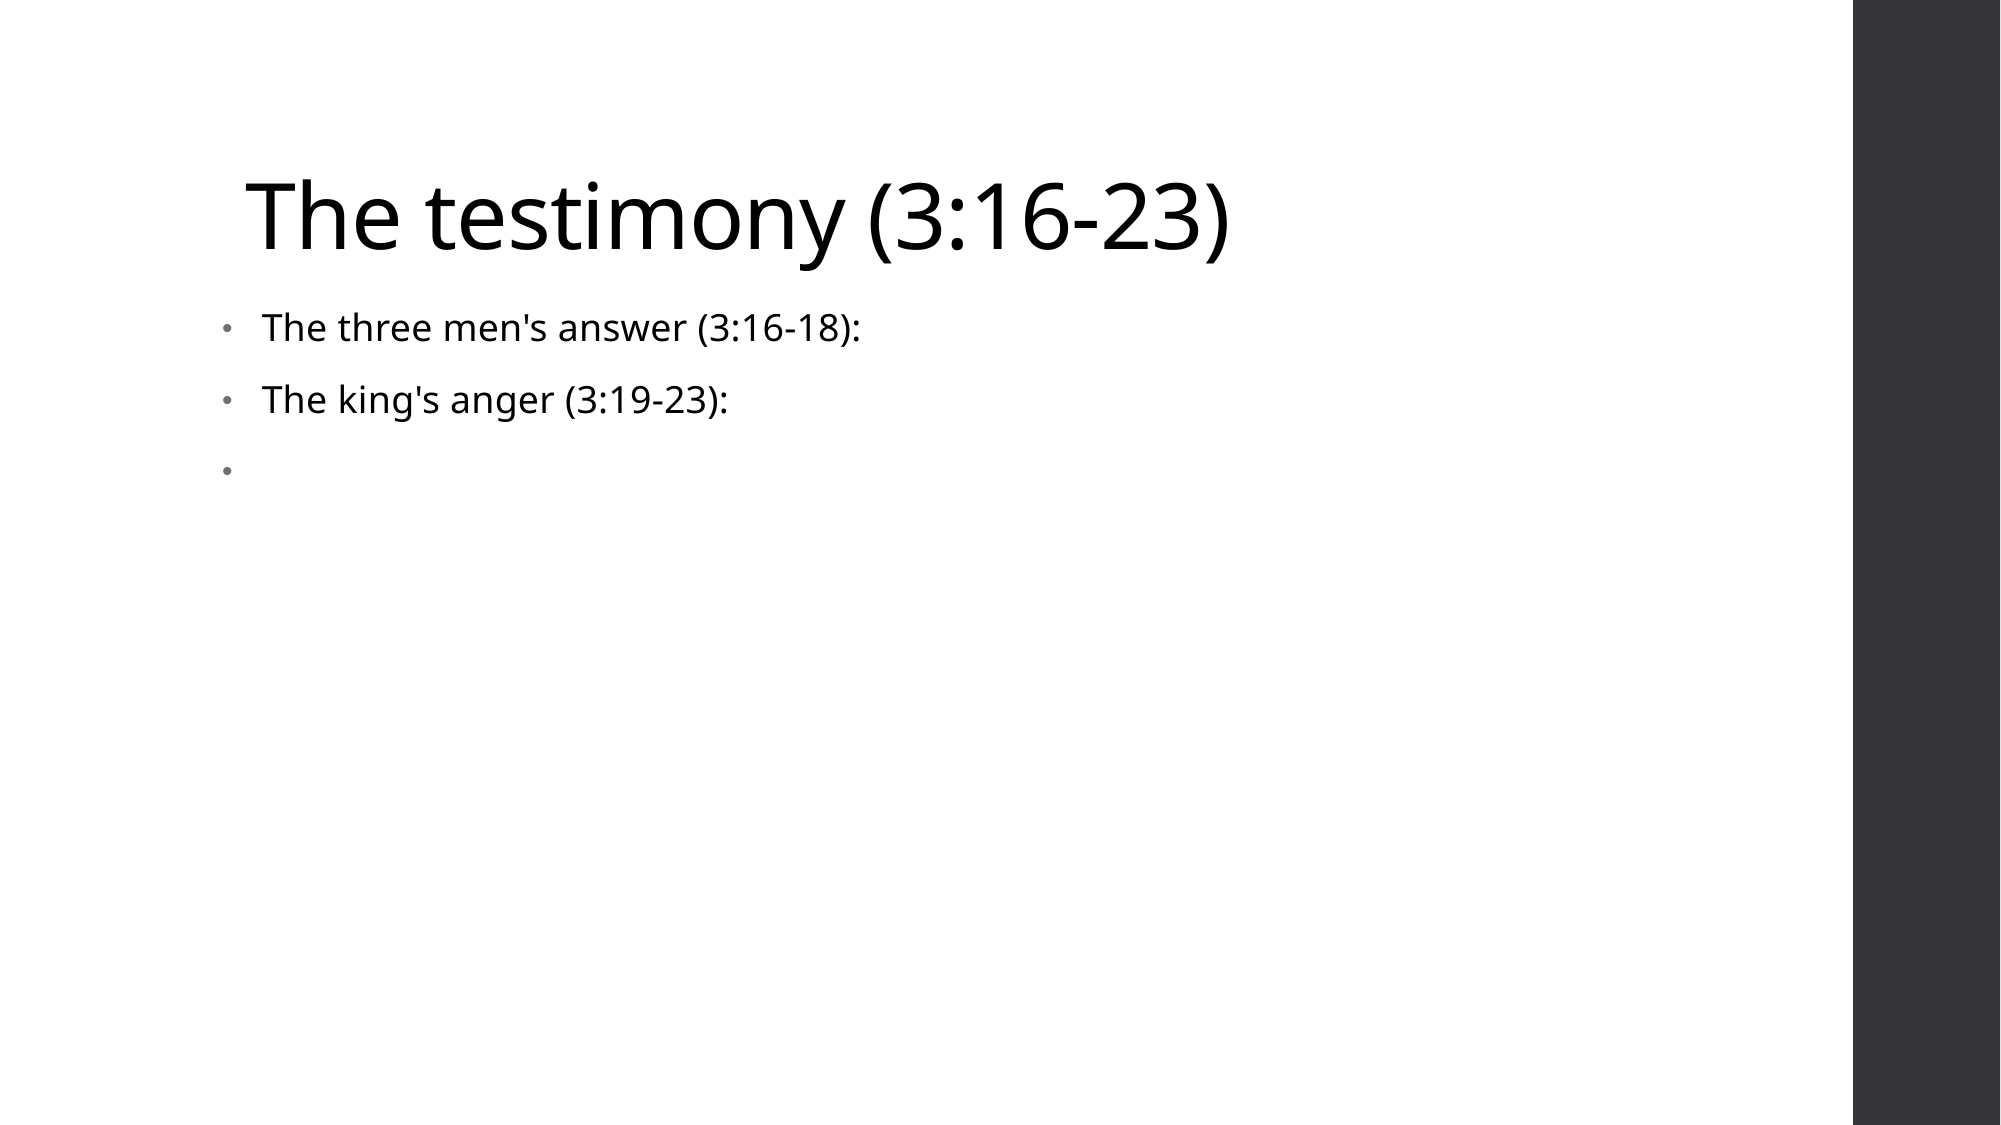

# The testimony (3:16-23)
 The three men's answer (3:16-18):
 The king's anger (3:19-23):